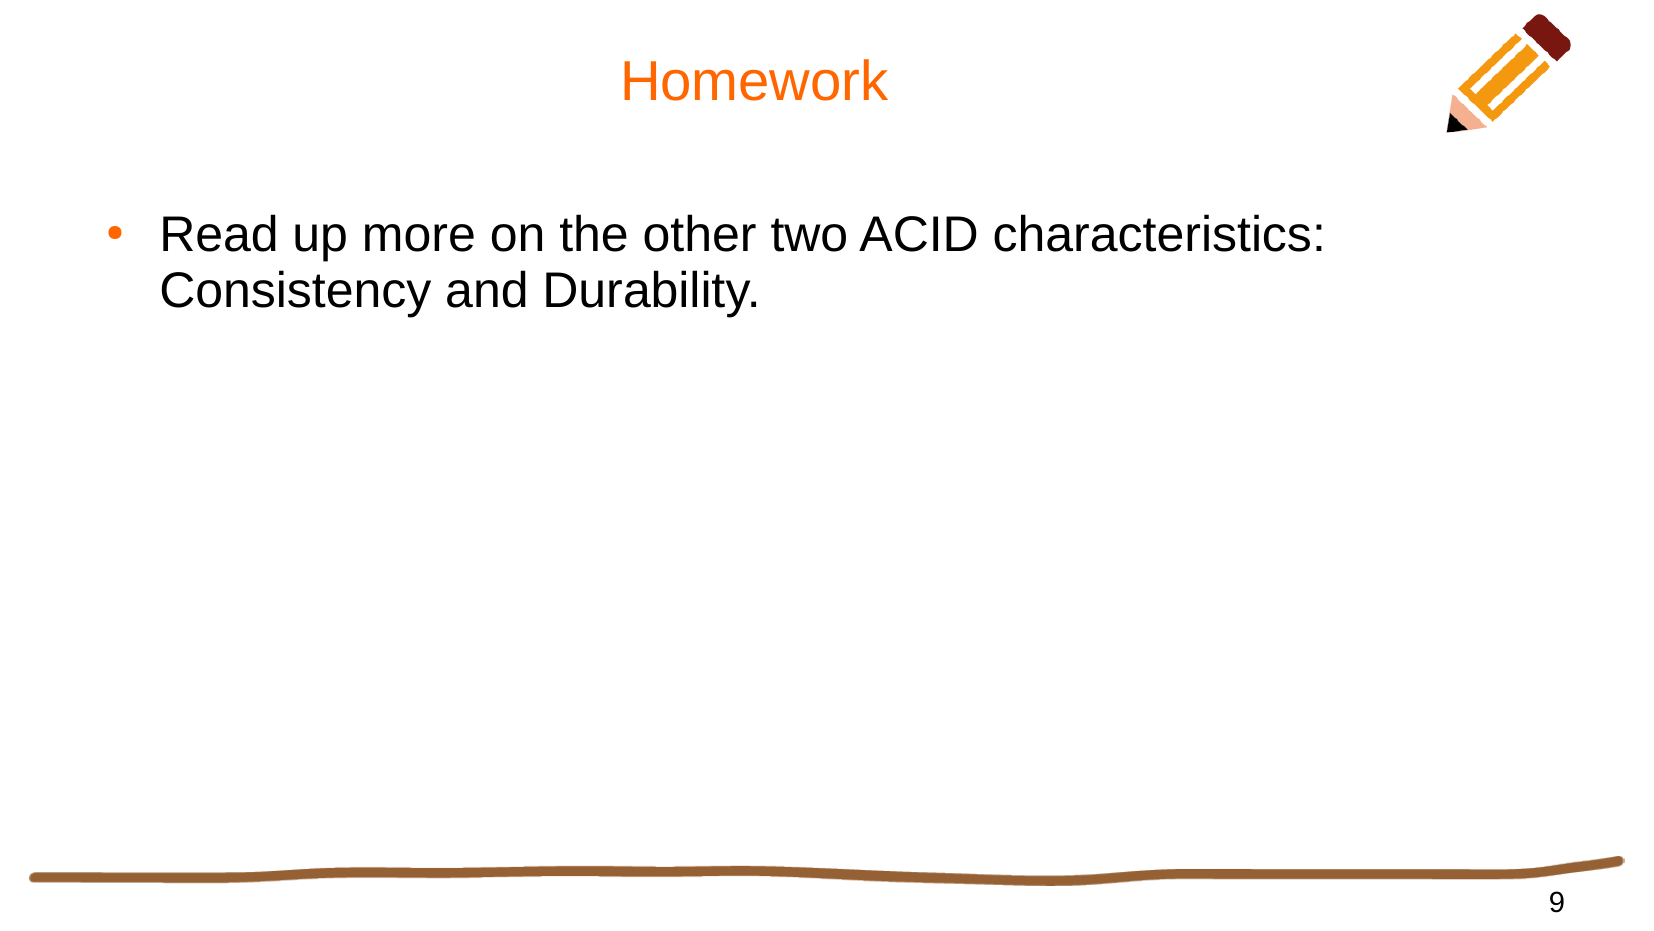

# Homework
Read up more on the other two ACID characteristics: Consistency and Durability.
9